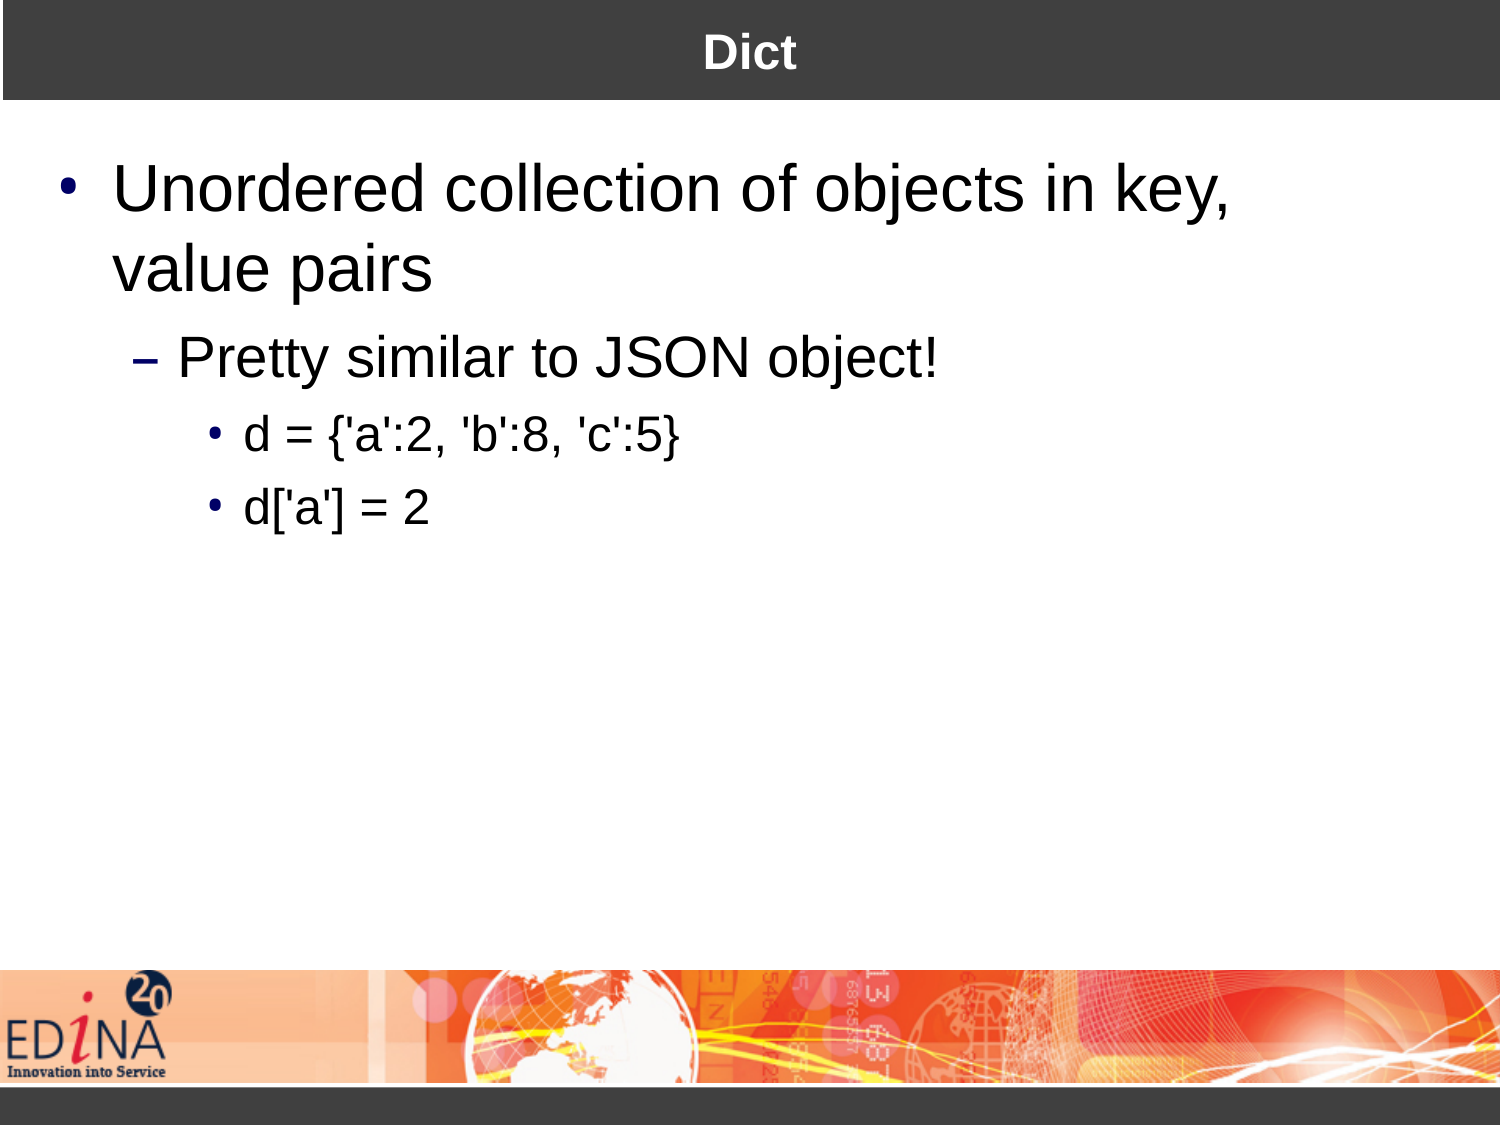

# Dict
Unordered collection of objects in key, value pairs
Pretty similar to JSON object!
d = {'a':2, 'b':8, 'c':5}
d['a'] = 2